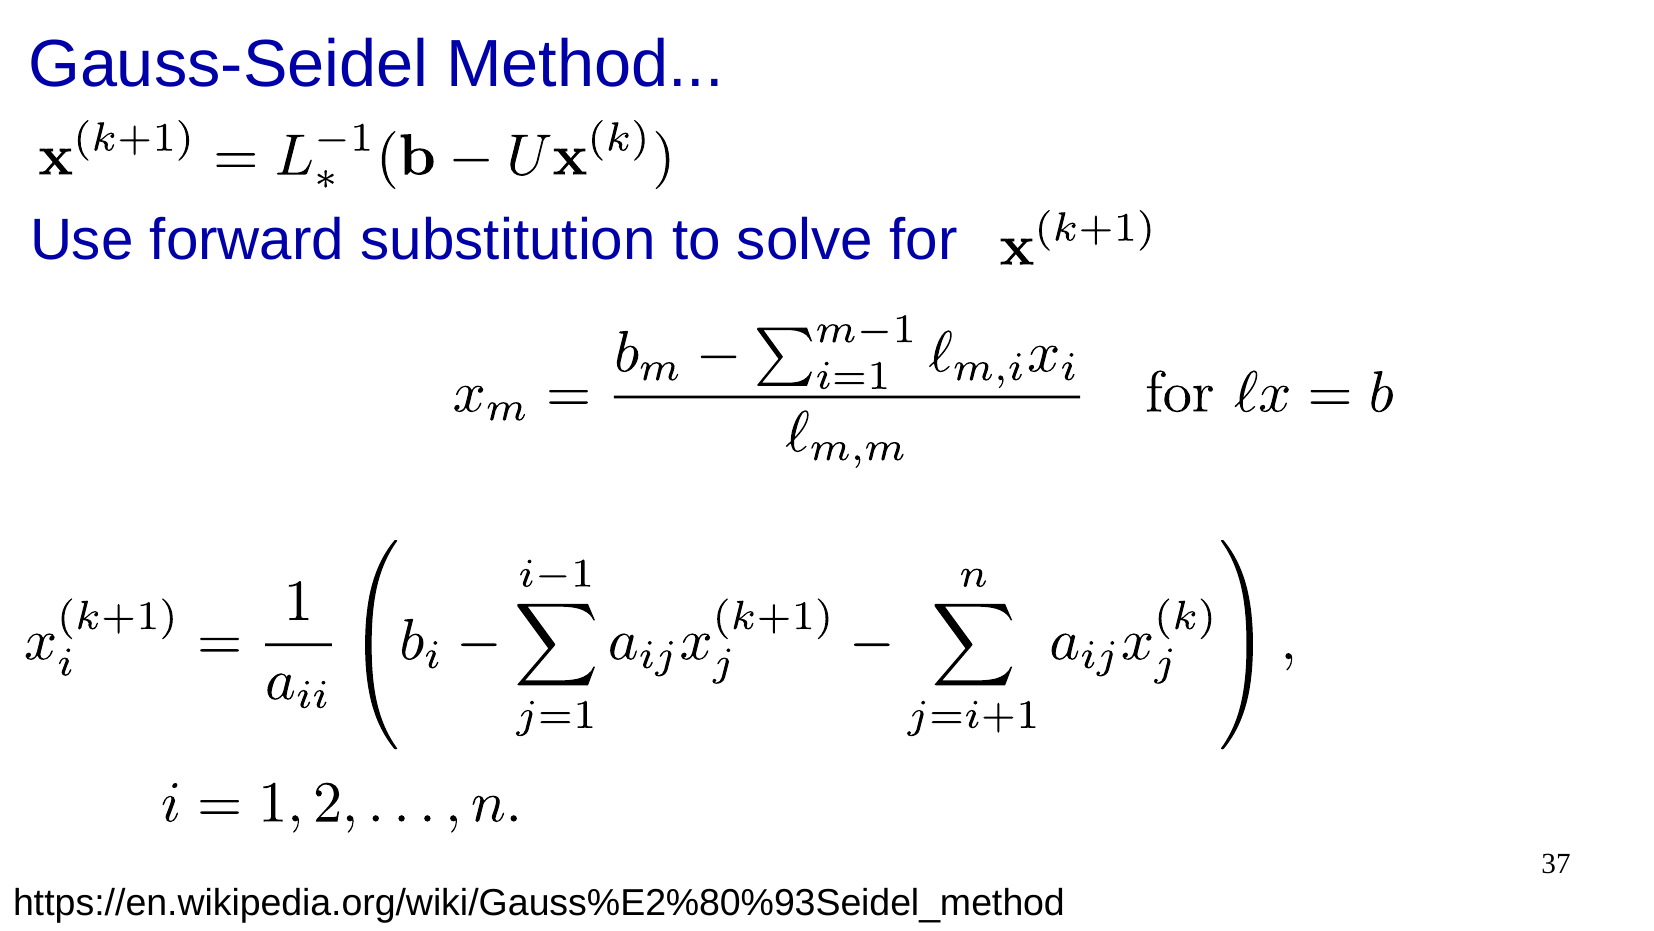

# Gauss-Seidel Method...
Use forward substitution to solve for
37
https://en.wikipedia.org/wiki/Gauss%E2%80%93Seidel_method